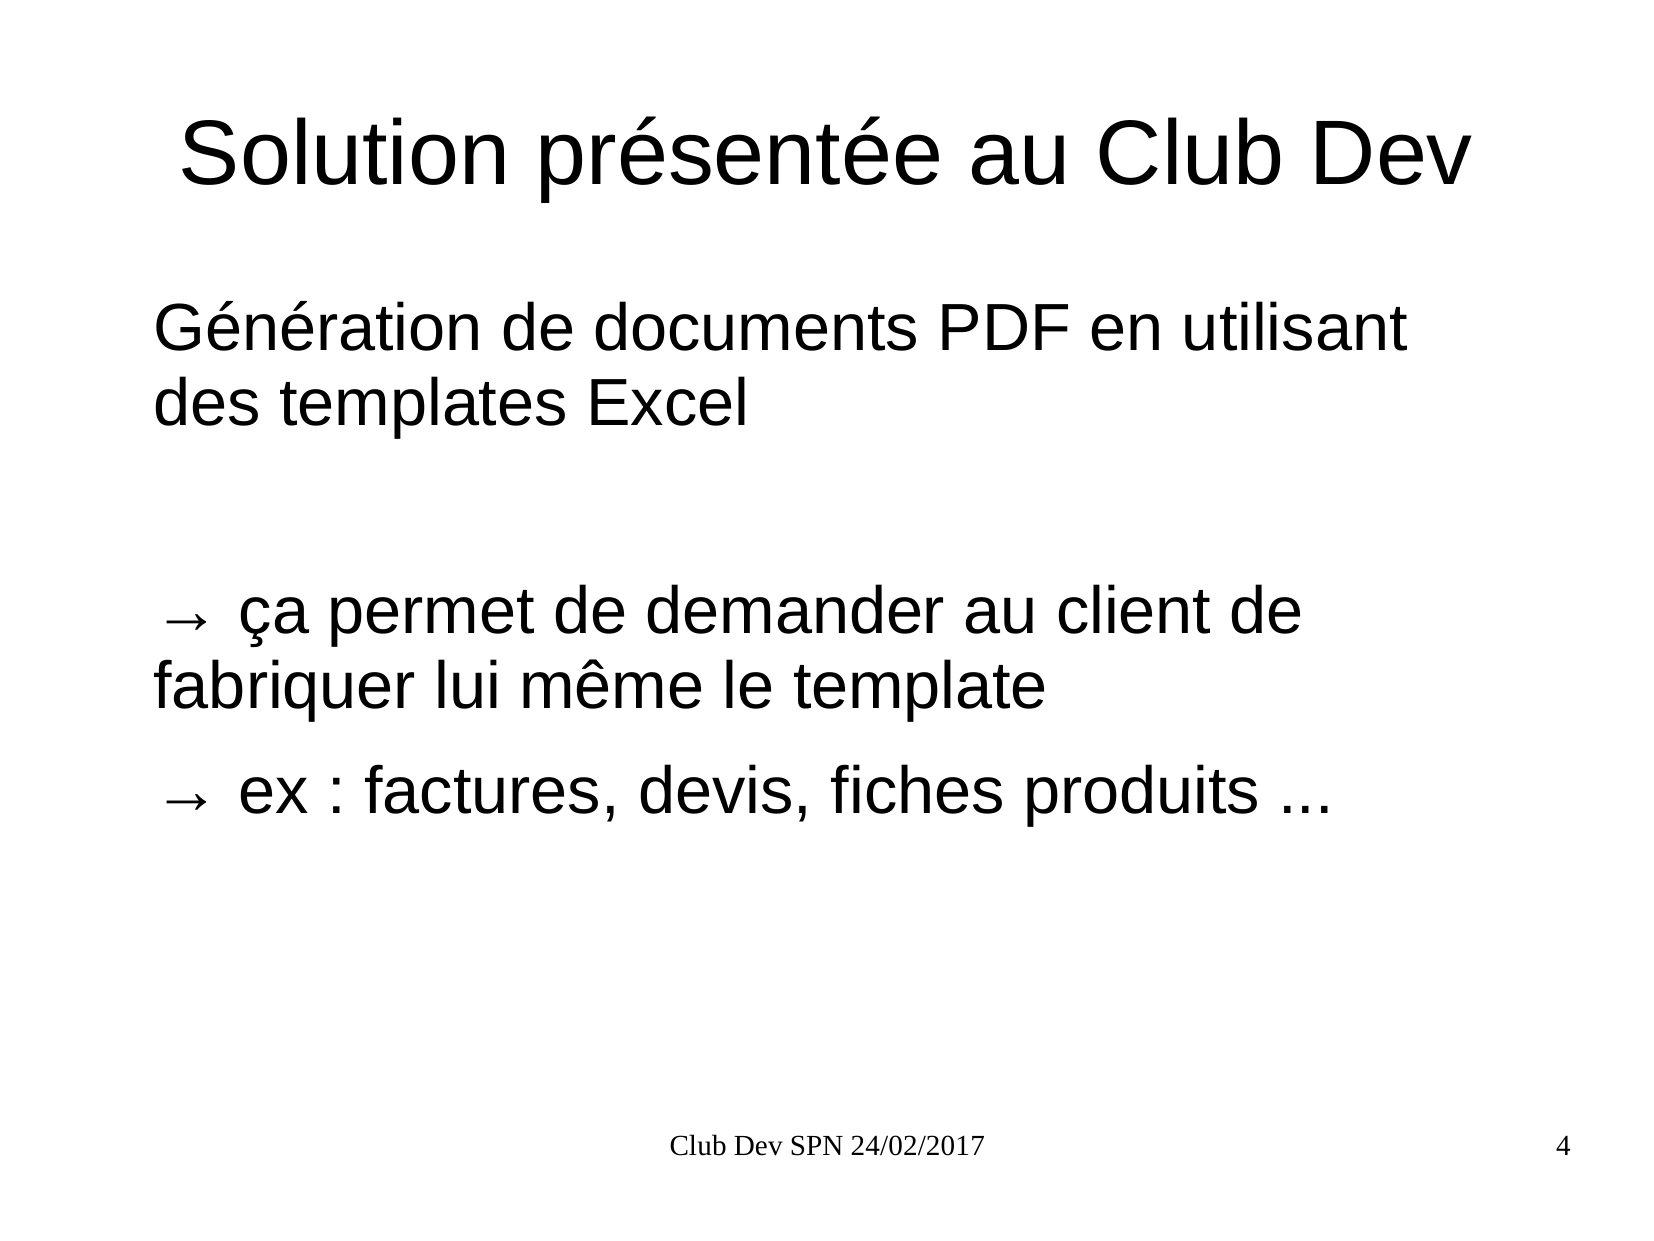

# Solution présentée au Club Dev
Génération de documents PDF en utilisant
des templates Excel
→ ça permet de demander au client de fabriquer lui même le template
→ ex : factures, devis, fiches produits ...
Club Dev SPN 24/02/2017
4